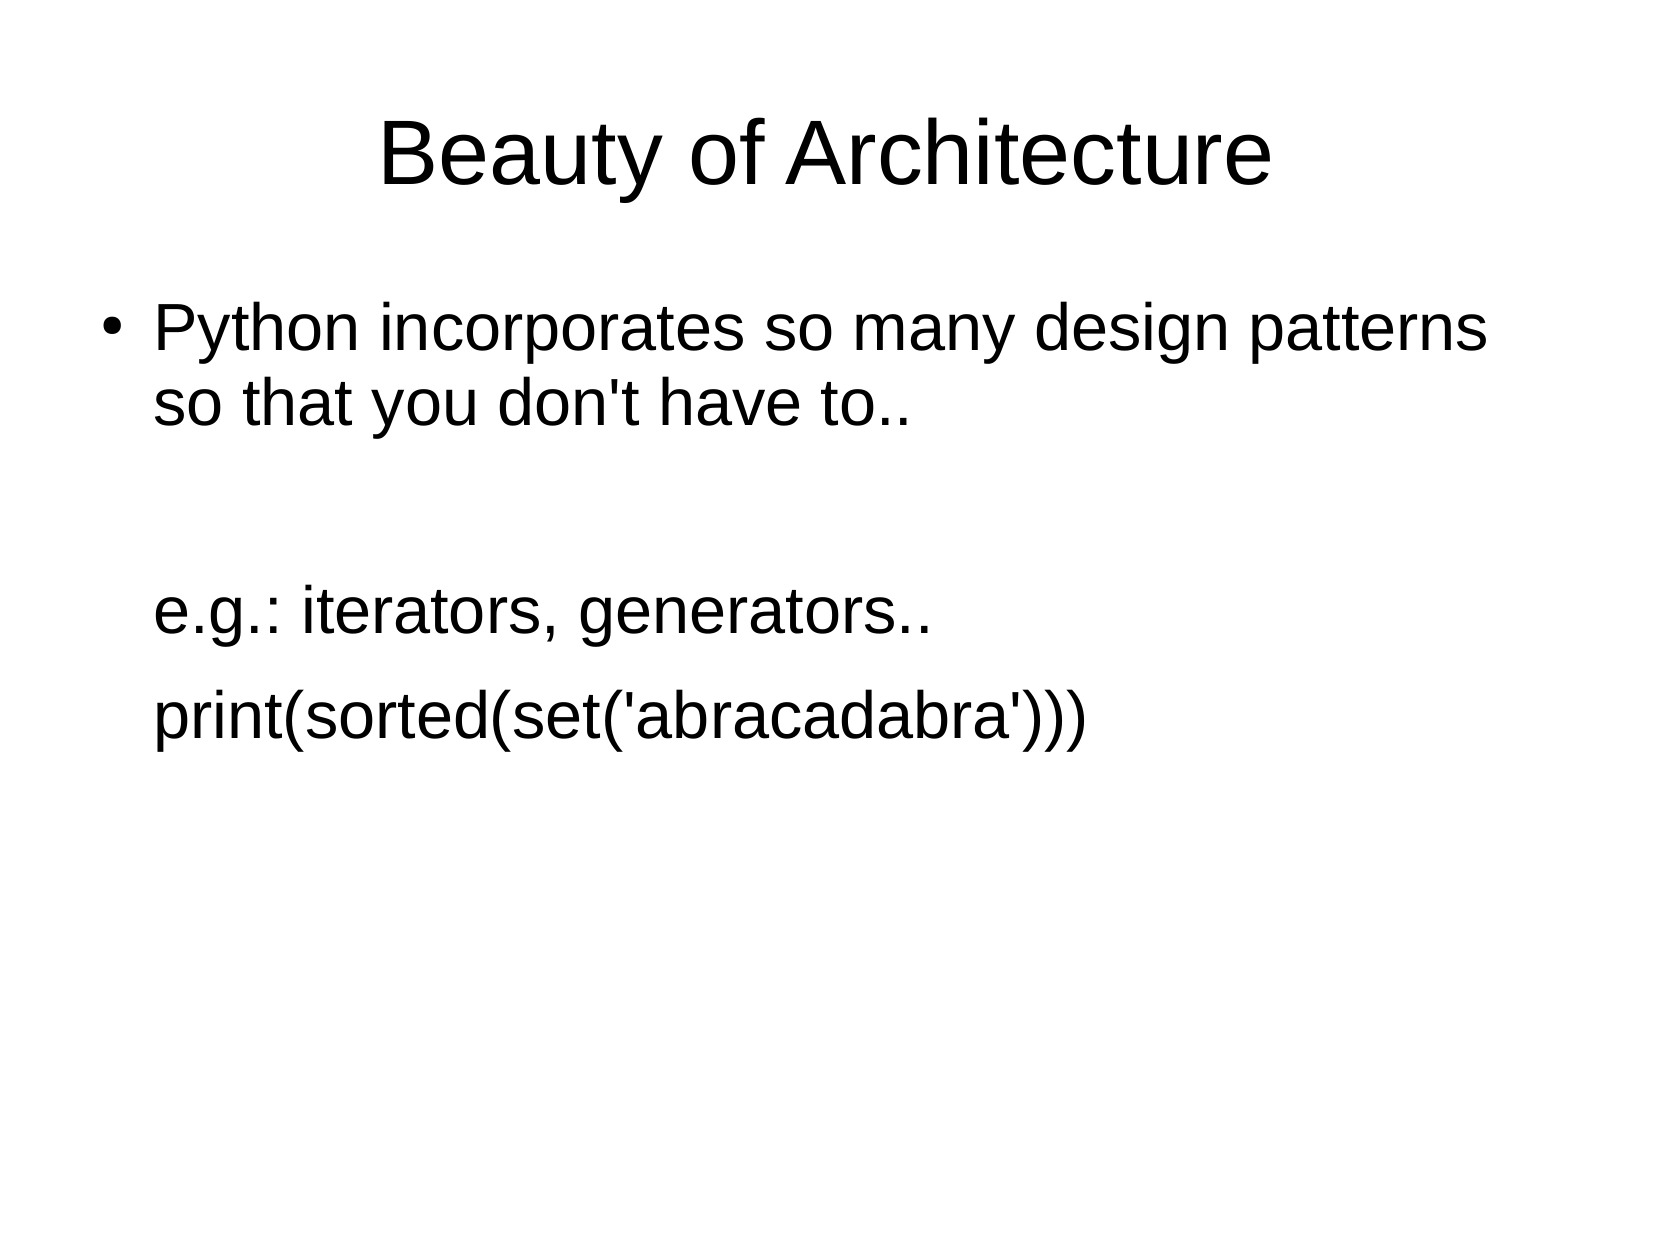

# Beauty of Architecture
Python incorporates so many design patterns so that you don't have to..
e.g.: iterators, generators..
print(sorted(set('abracadabra')))